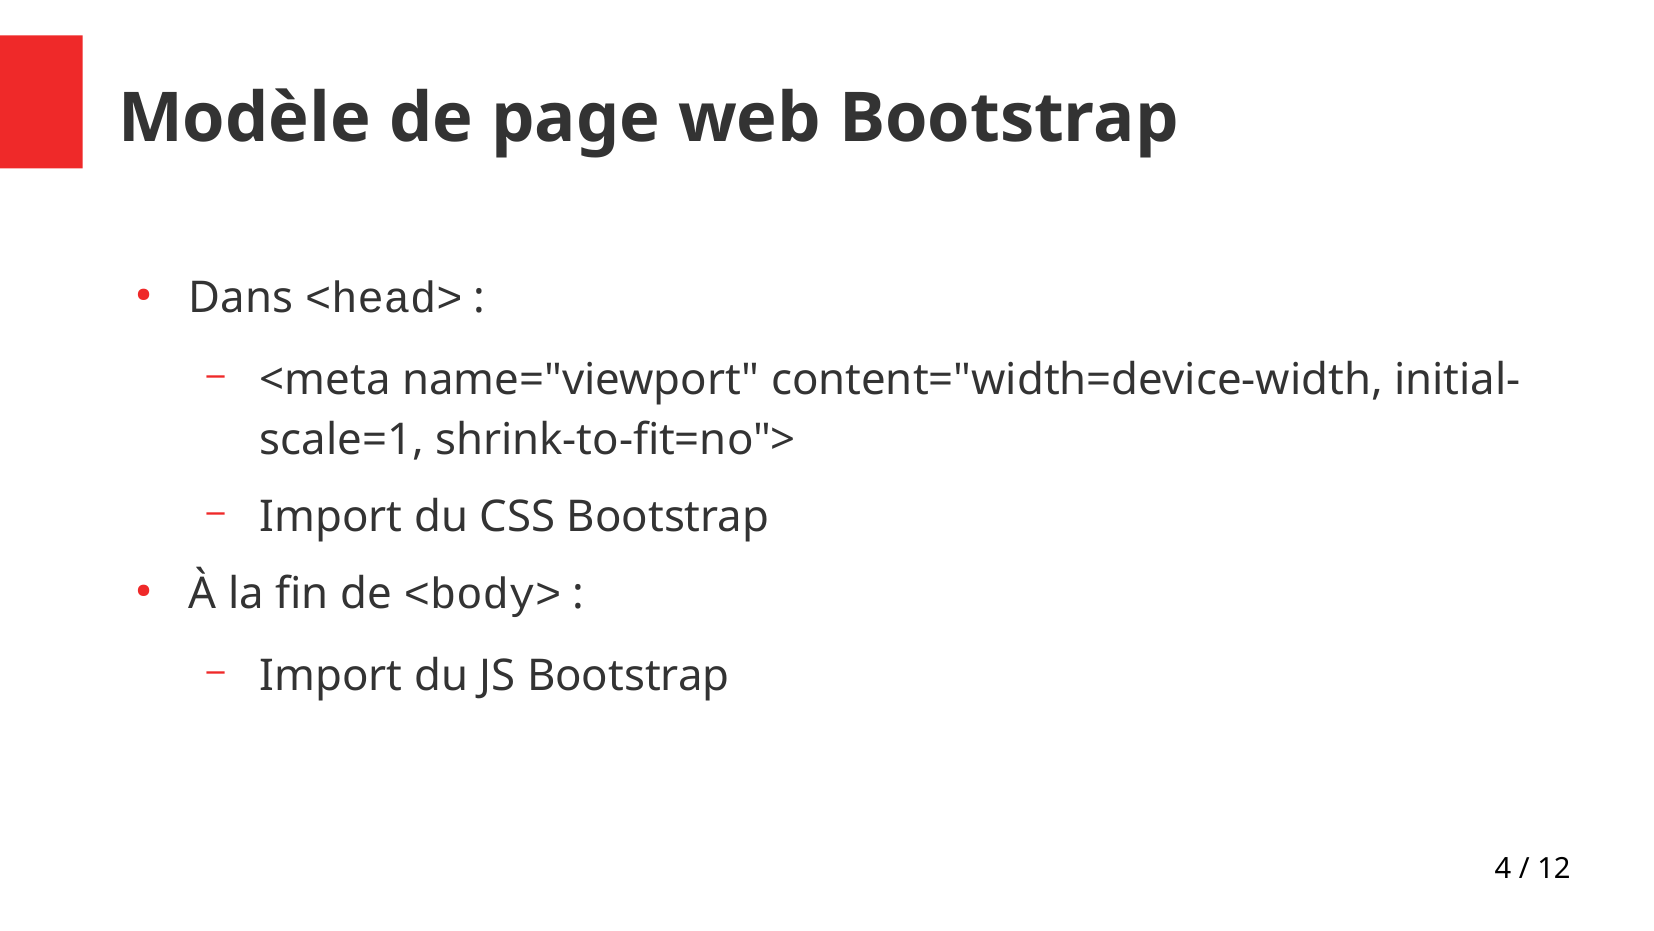

# Modèle de page web Bootstrap
Dans <head> :
<meta name="viewport" content="width=device-width, initial-scale=1, shrink-to-fit=no">
Import du CSS Bootstrap
À la fin de <body> :
Import du JS Bootstrap
4